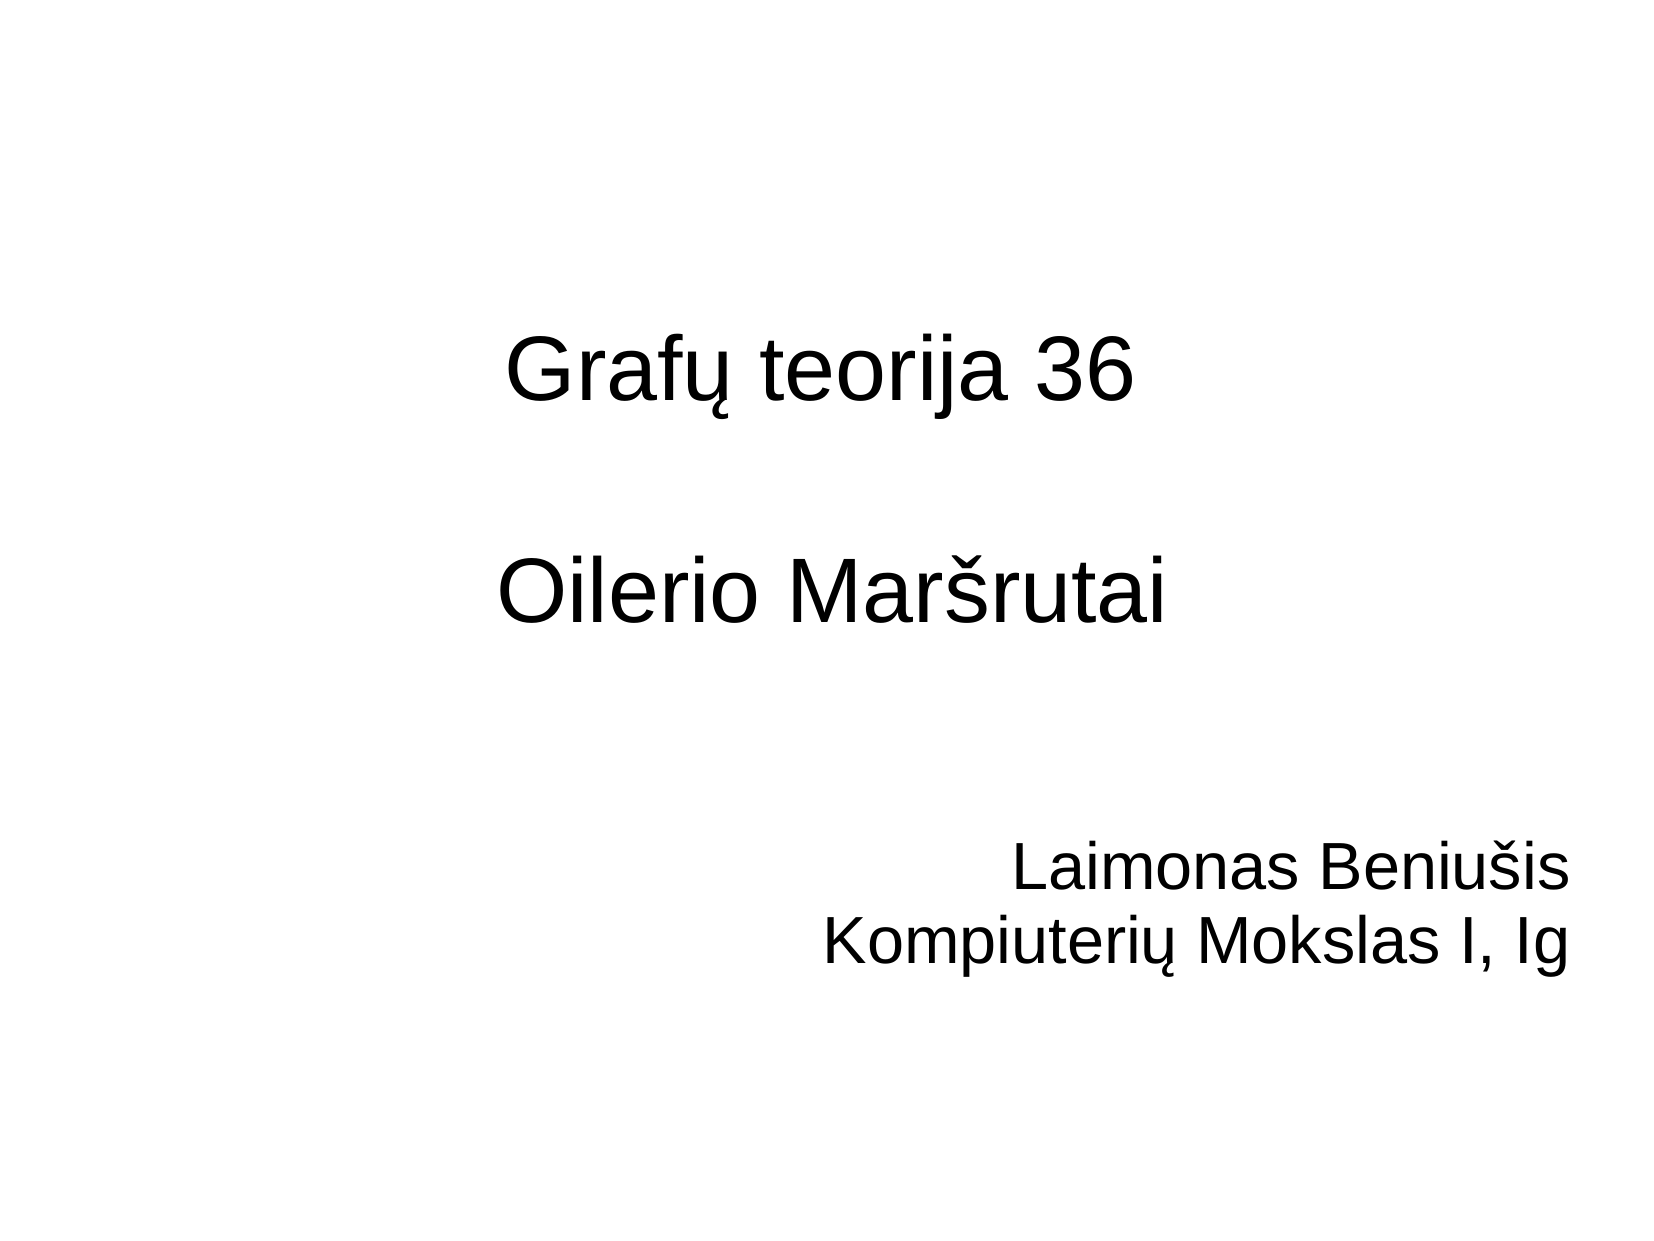

Grafų teorija 36
# Oilerio Maršrutai
Laimonas Beniušis
Kompiuterių Mokslas I, Ig